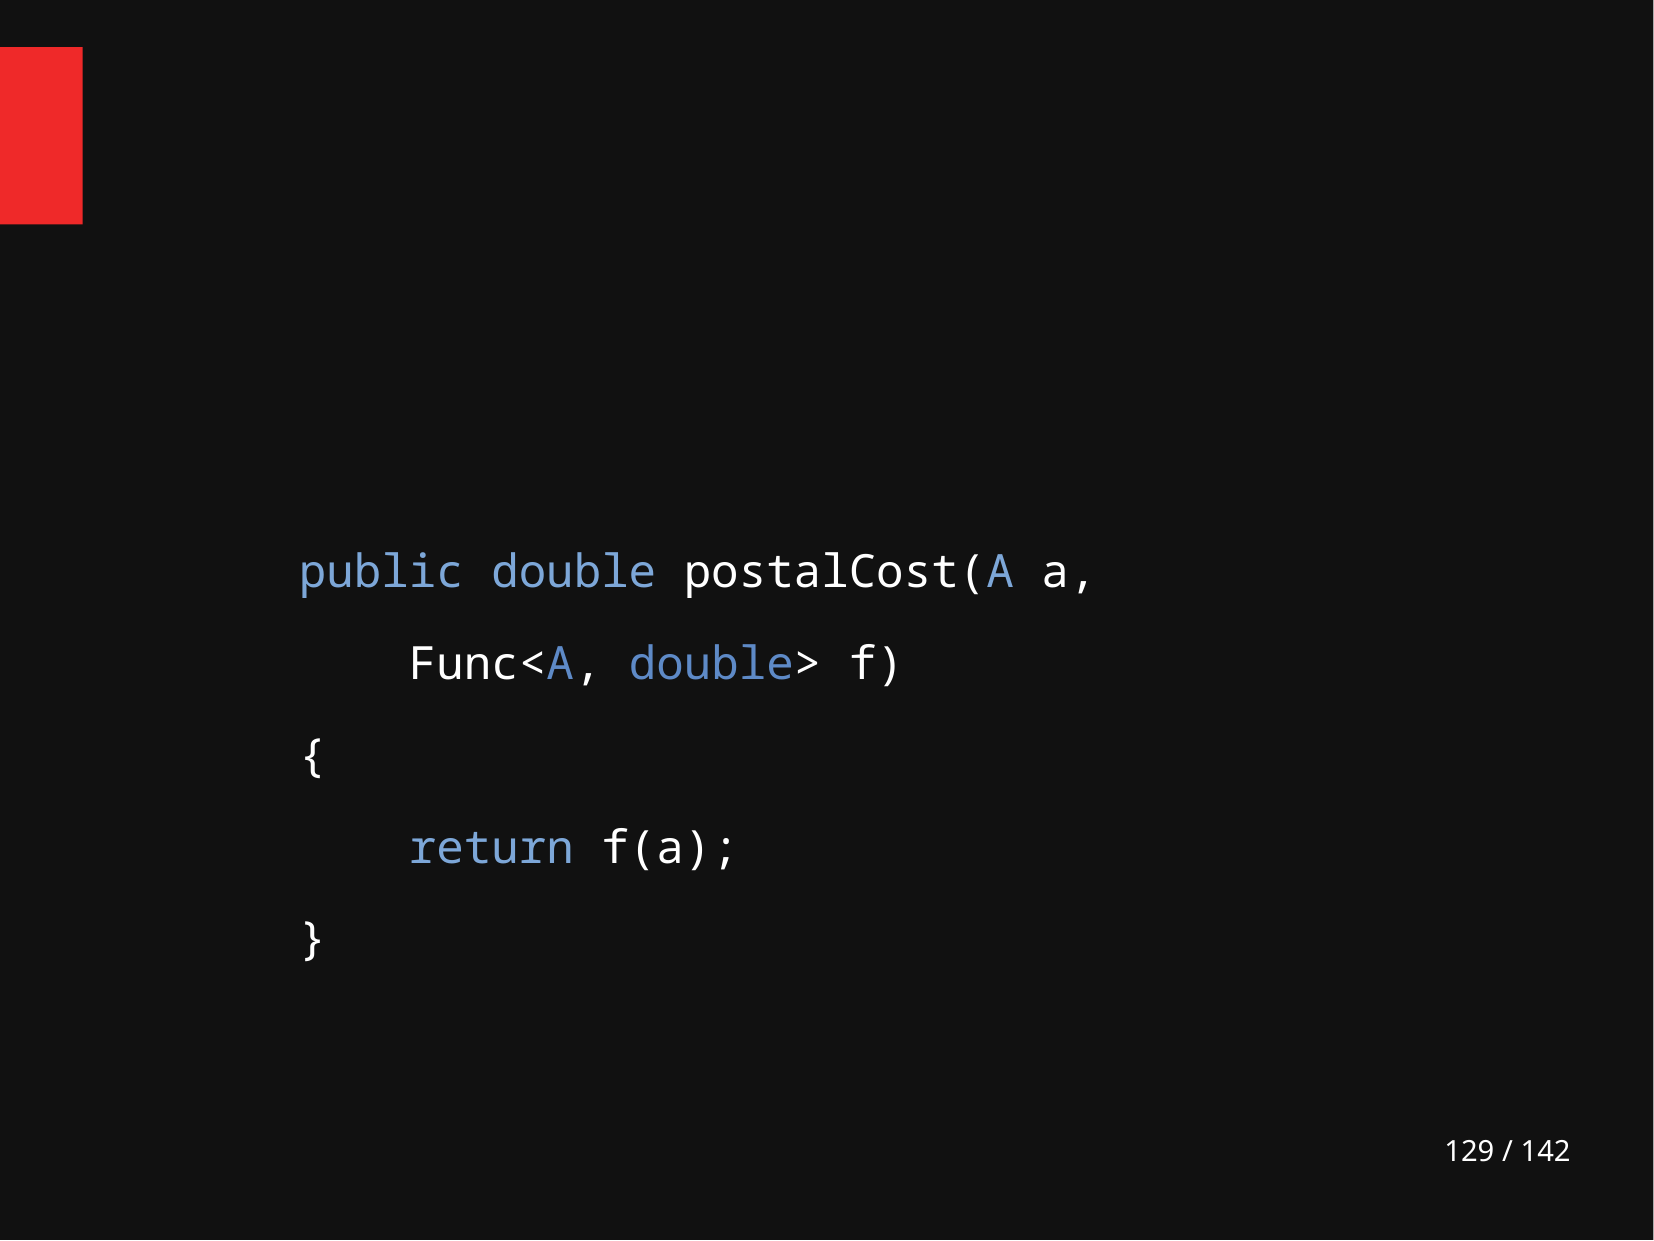

# public double postalCost(A a,
 Func<A, double> f)
 {
 return f(a);
 }
129